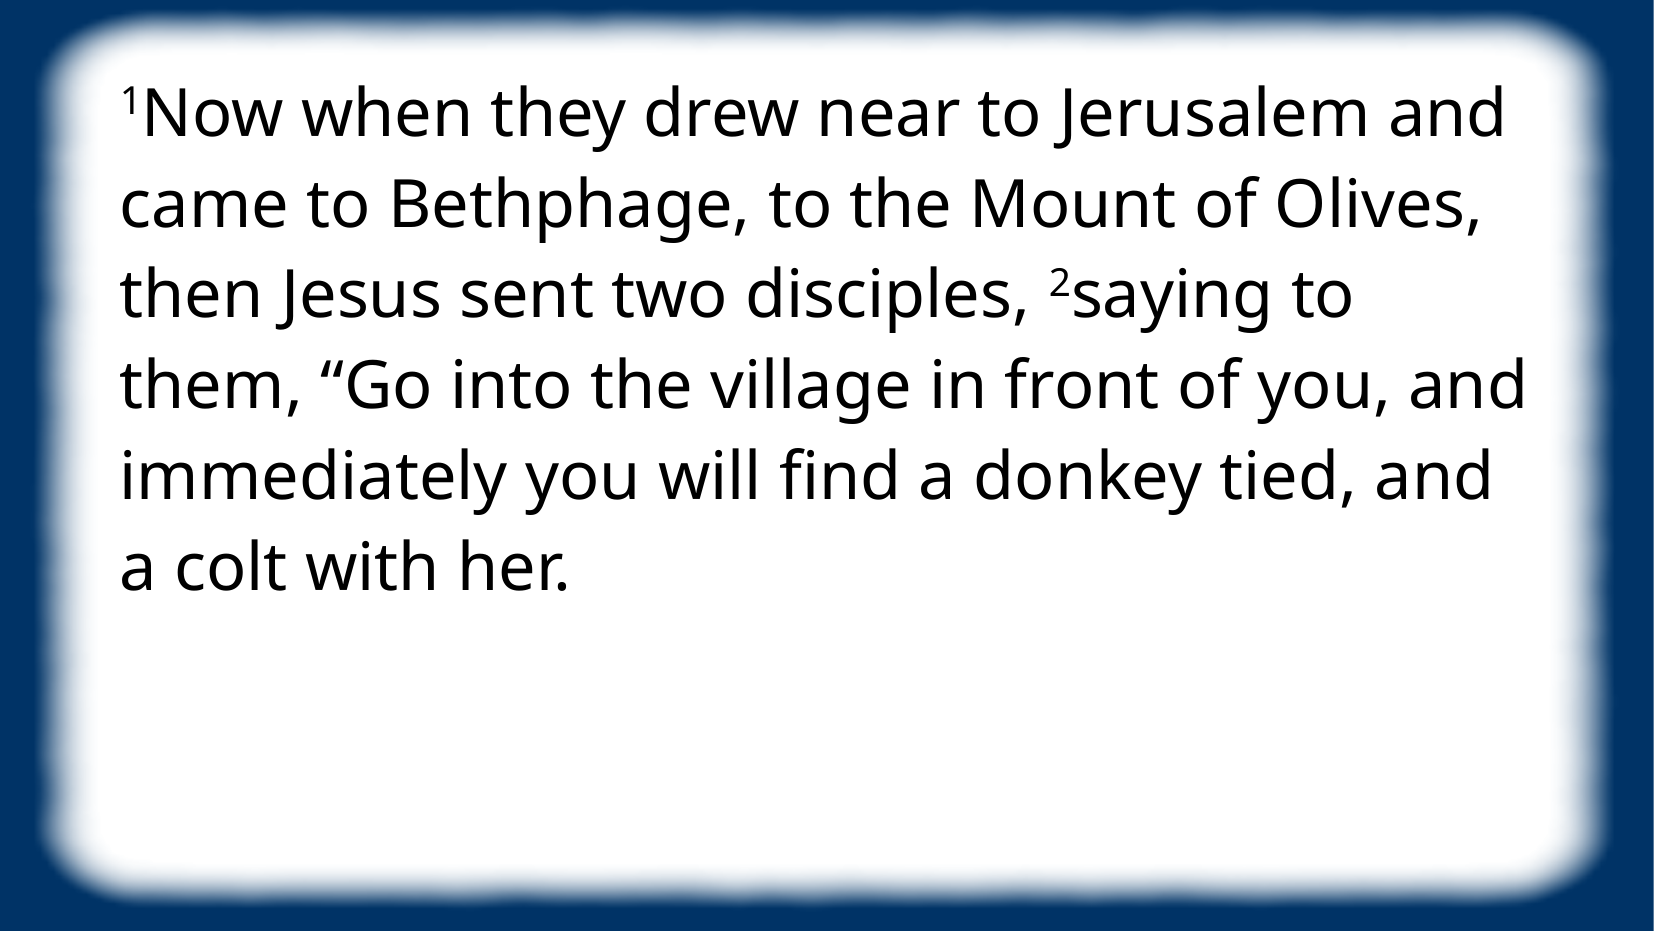

1Now when they drew near to Jerusalem and came to Bethphage, to the Mount of Olives, then Jesus sent two disciples, 2saying to them, “Go into the village in front of you, and immediately you will find a donkey tied, and a colt with her.